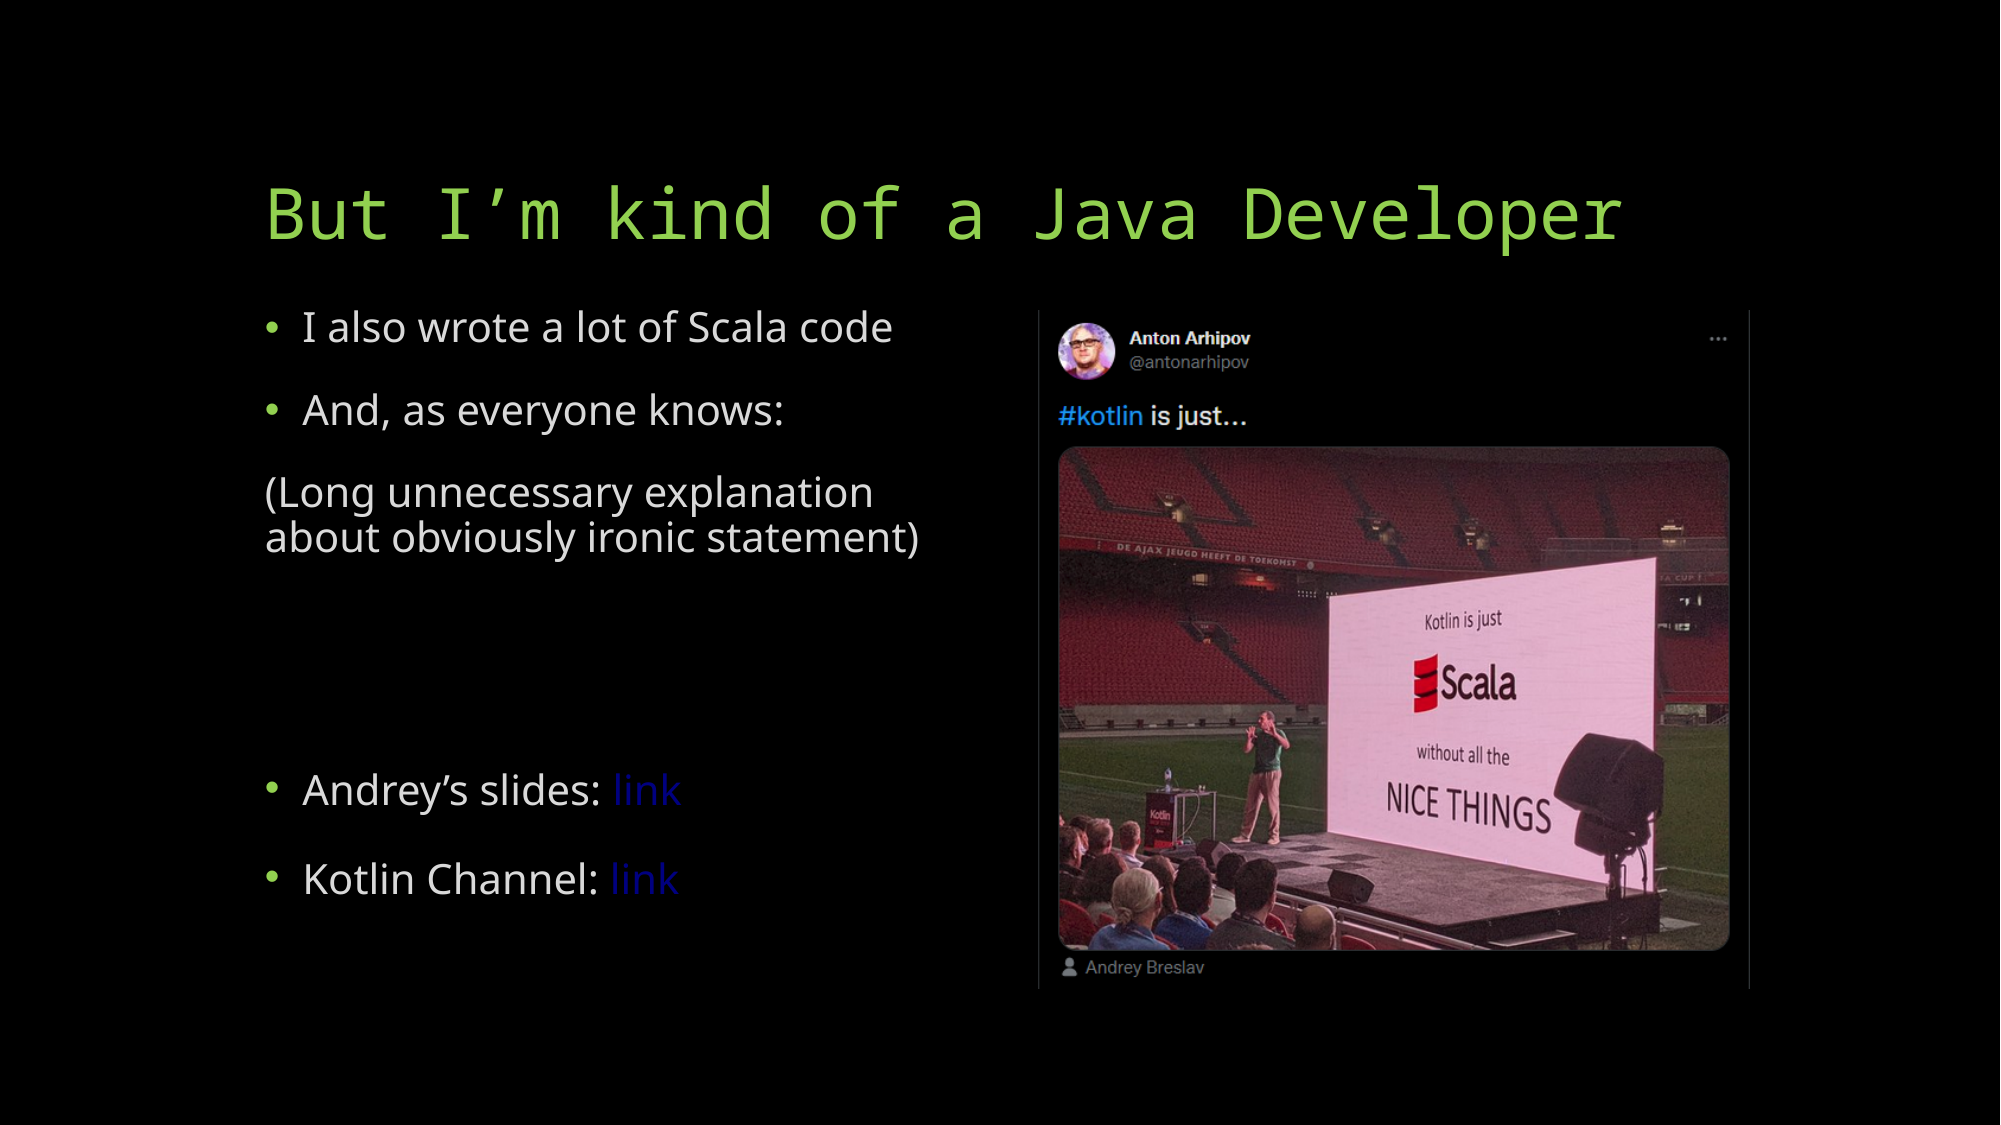

# But I’m kind of a Java Developer
I also wrote a lot of Scala code
And, as everyone knows:
(Long unnecessary explanation about obviously ironic statement)
Andrey’s slides: link
Kotlin Channel: link